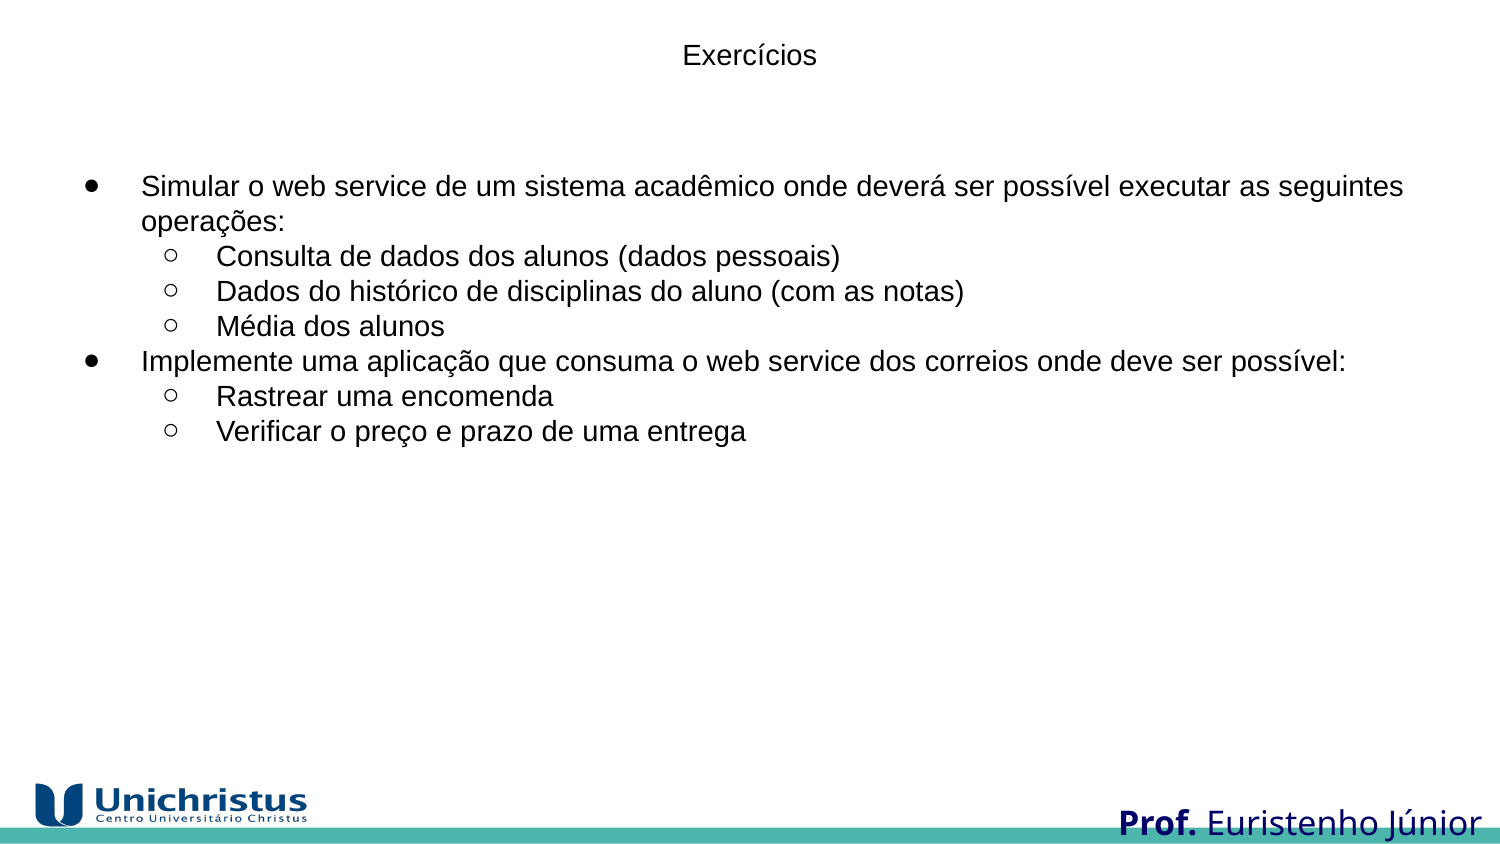

# Exercícios
Simular o web service de um sistema acadêmico onde deverá ser possível executar as seguintes operações:
Consulta de dados dos alunos (dados pessoais)
Dados do histórico de disciplinas do aluno (com as notas)
Média dos alunos
Implemente uma aplicação que consuma o web service dos correios onde deve ser possível:
Rastrear uma encomenda
Verificar o preço e prazo de uma entrega
Prof. Euristenho Júnior